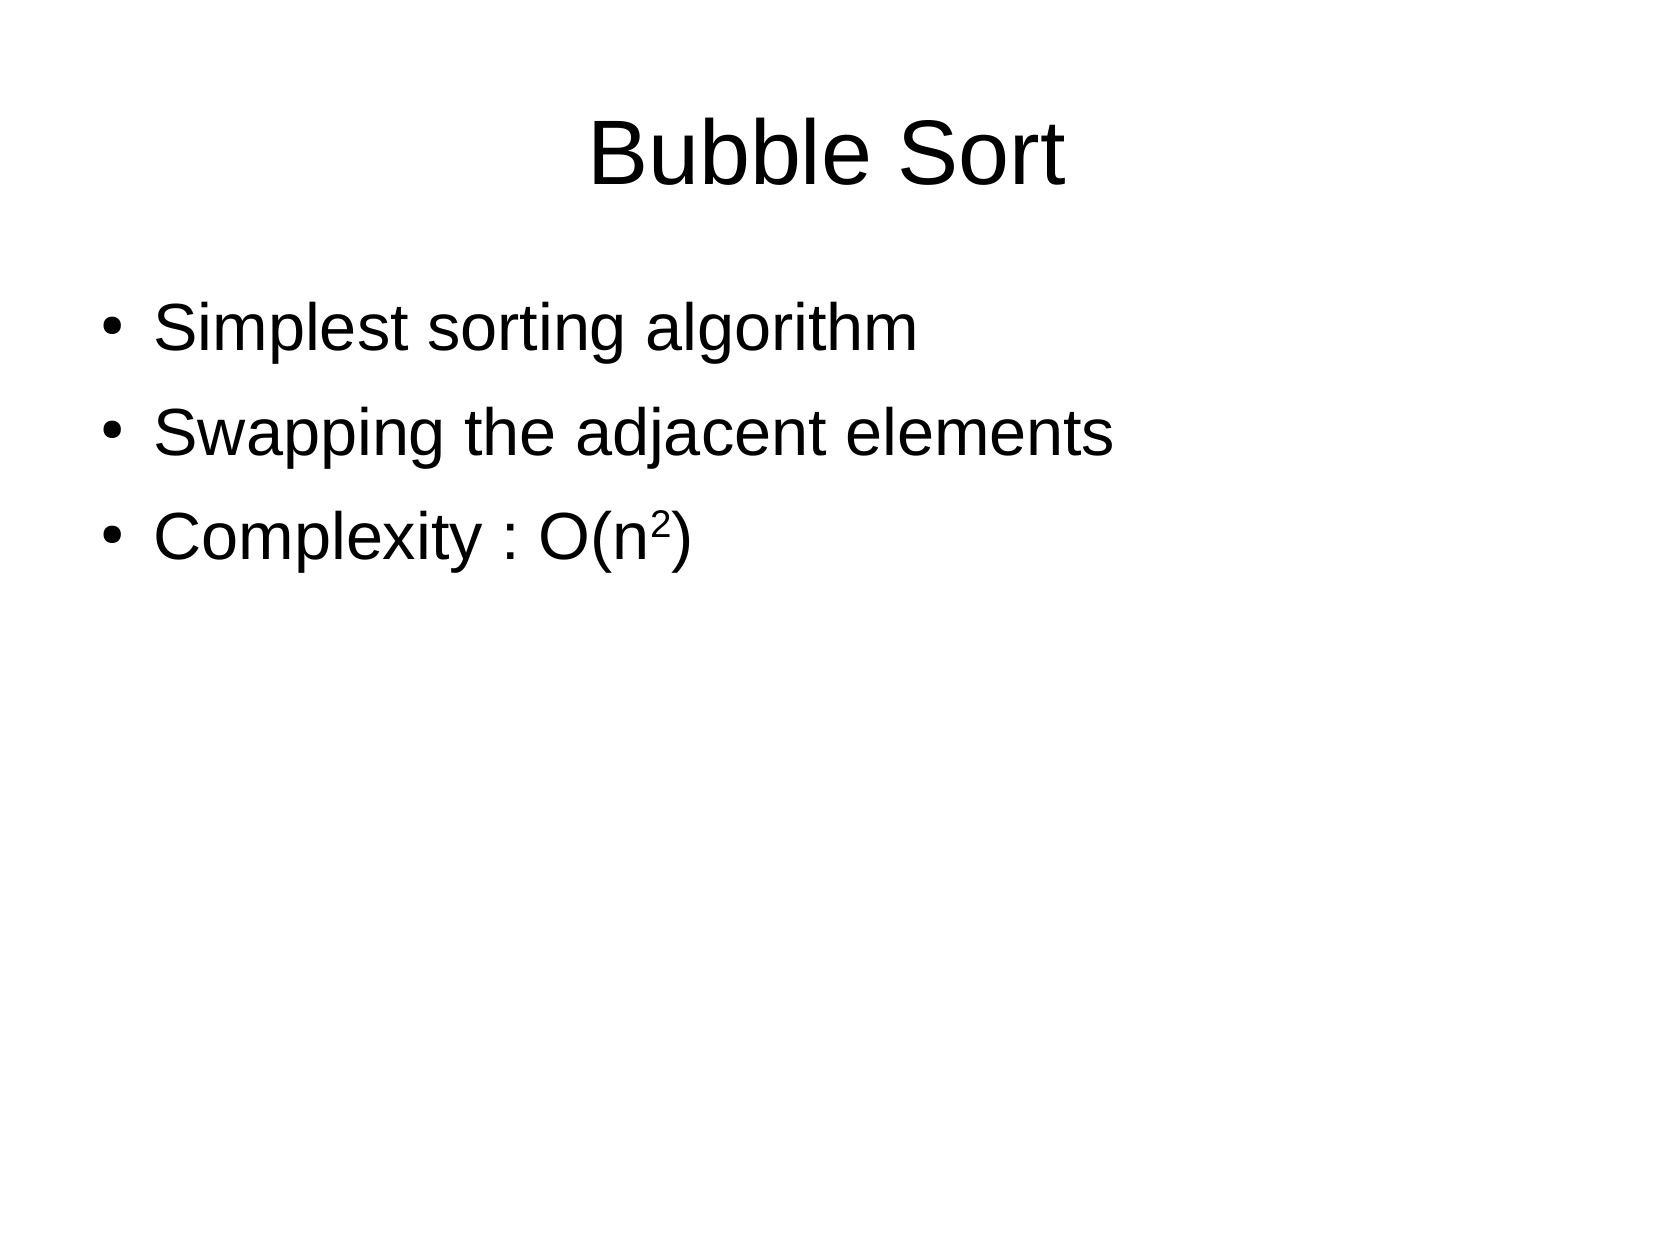

# Bubble Sort
Simplest sorting algorithm
Swapping the adjacent elements
Complexity : O(n2)